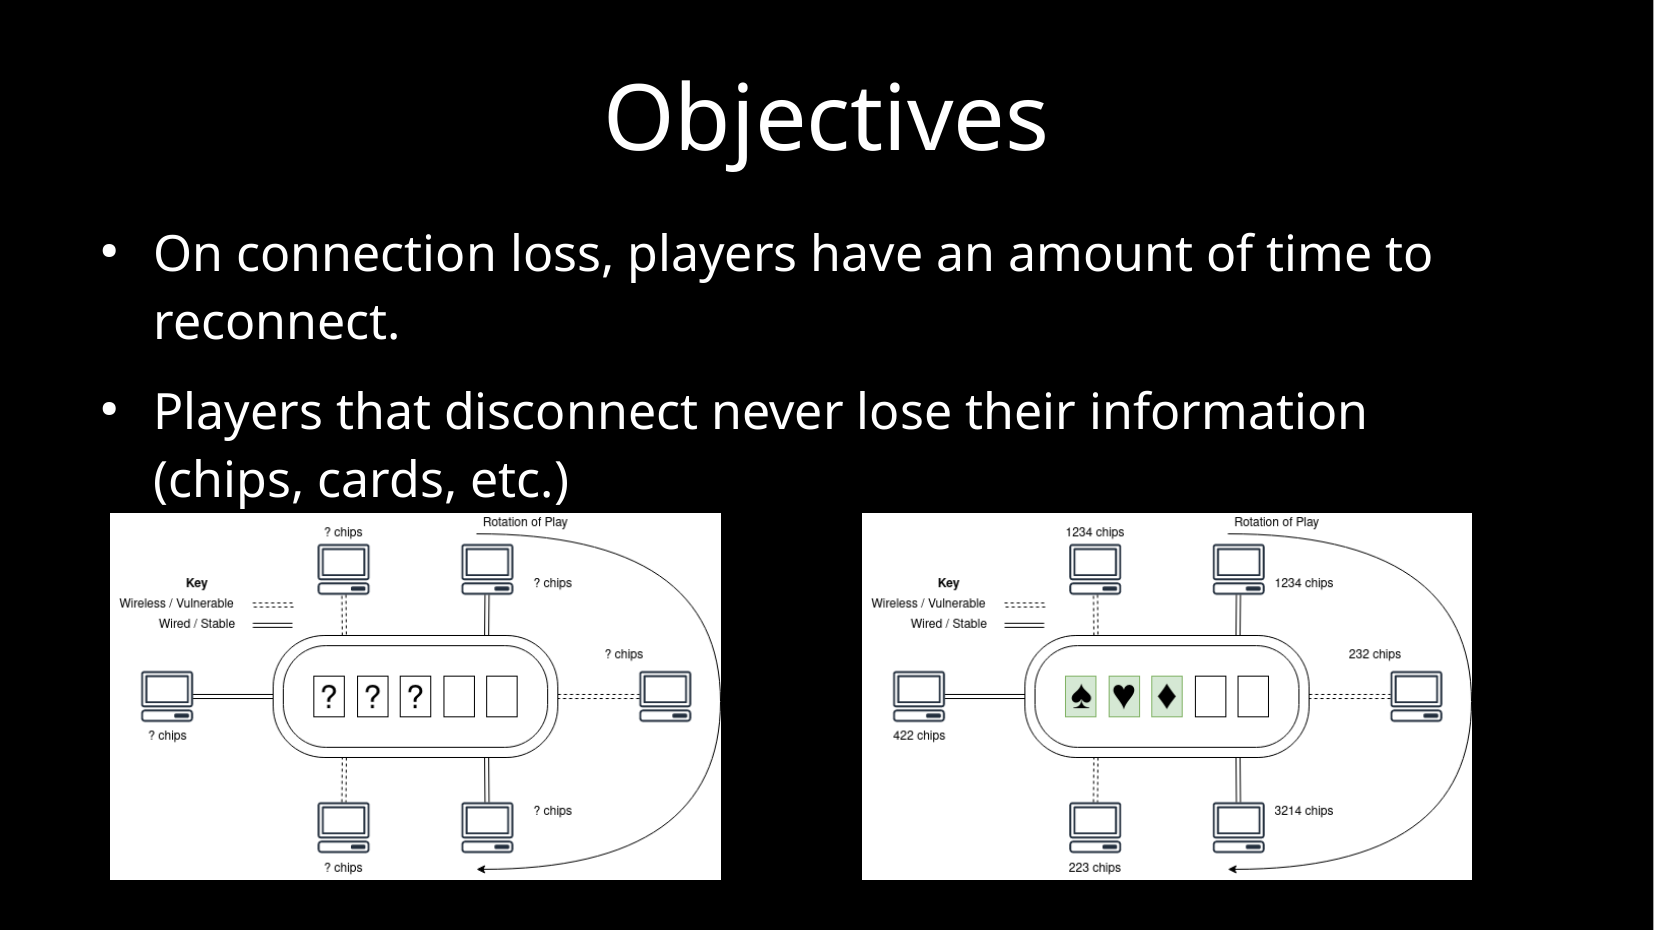

# Objectives
On connection loss, players have an amount of time to reconnect.
Players that disconnect never lose their information (chips, cards, etc.)